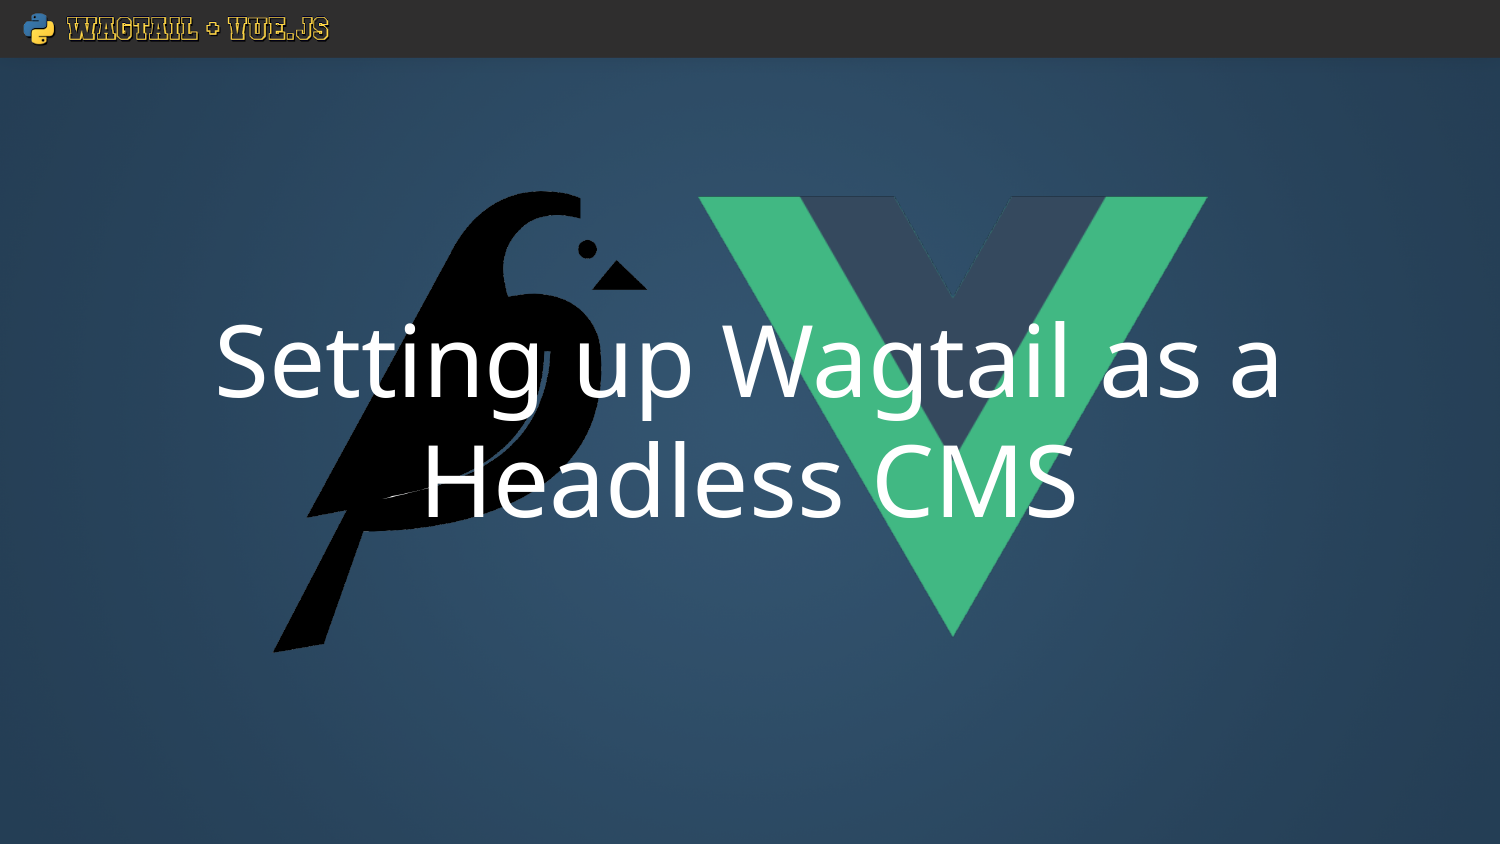

Setting up Wagtail as a Headless CMS